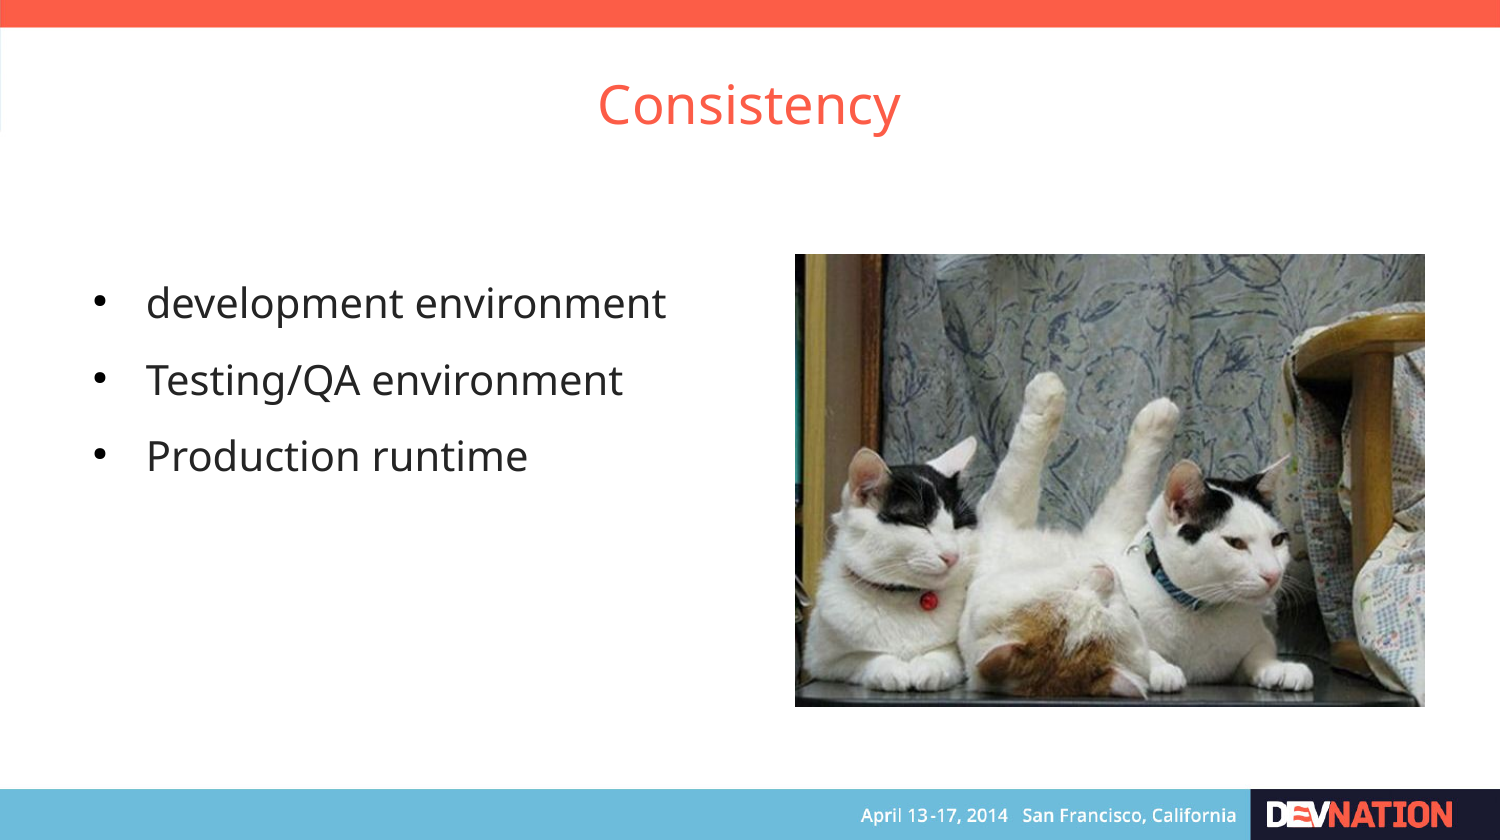

# Consistency
development environment
Testing/QA environment
Production runtime